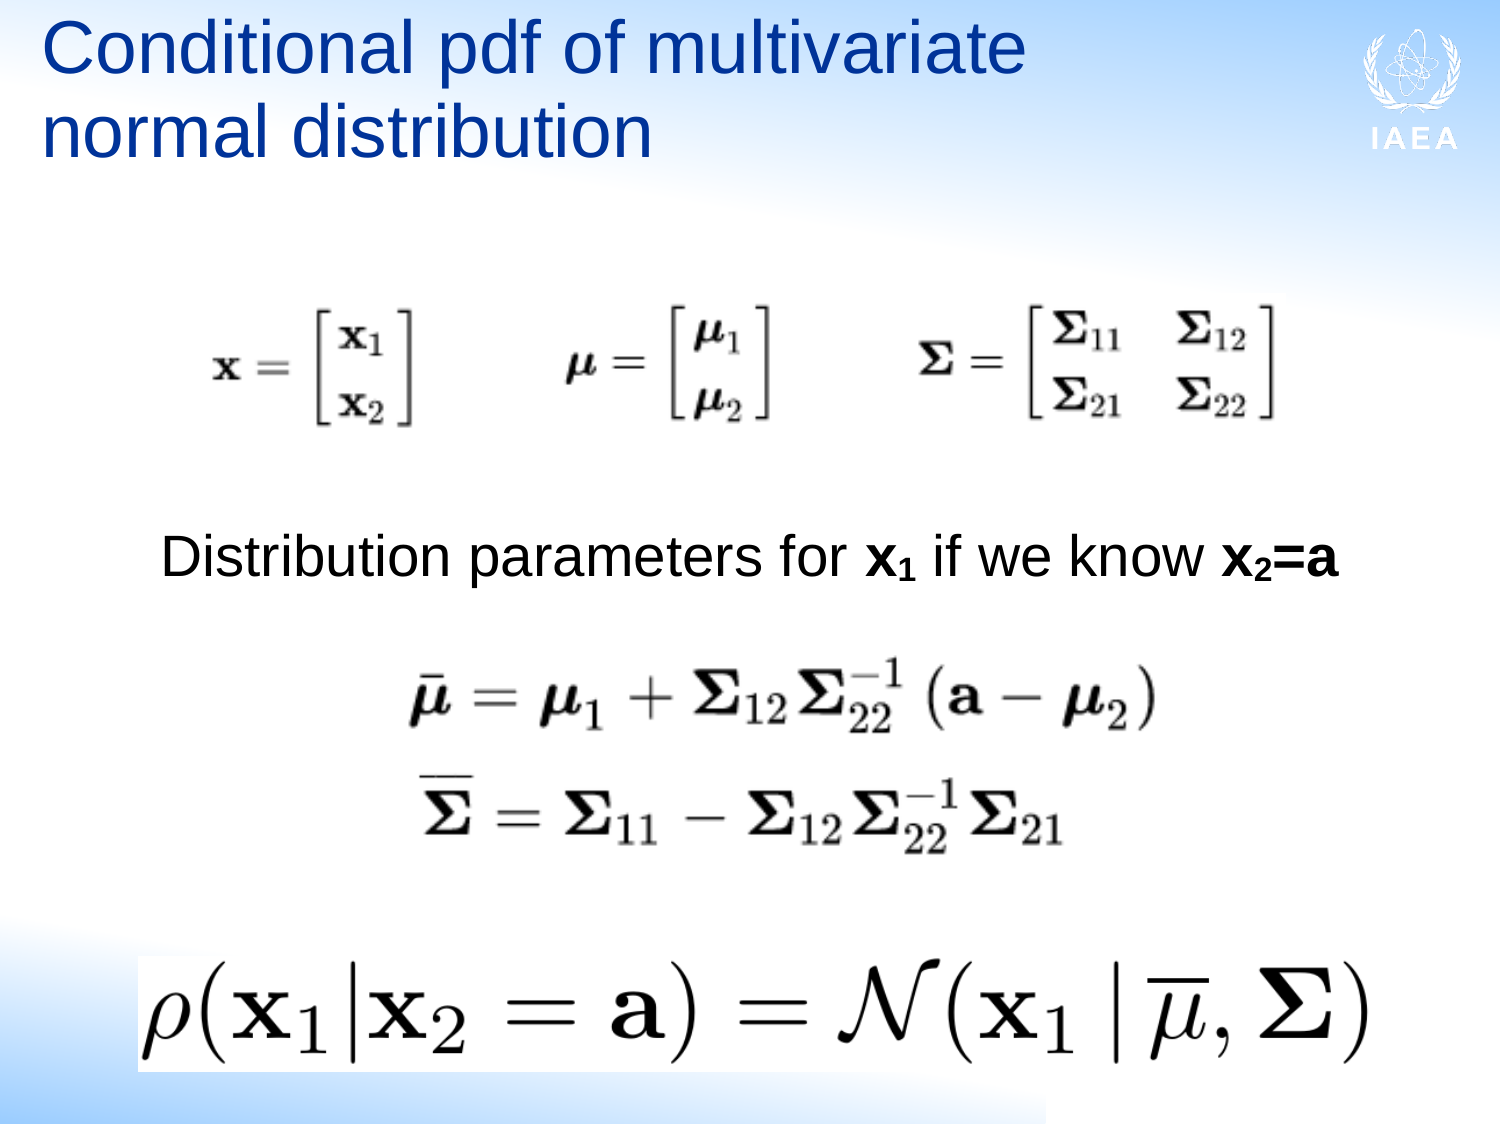

# Conditional pdf of multivariate normal distribution
Distribution parameters for x1 if we know x2=a